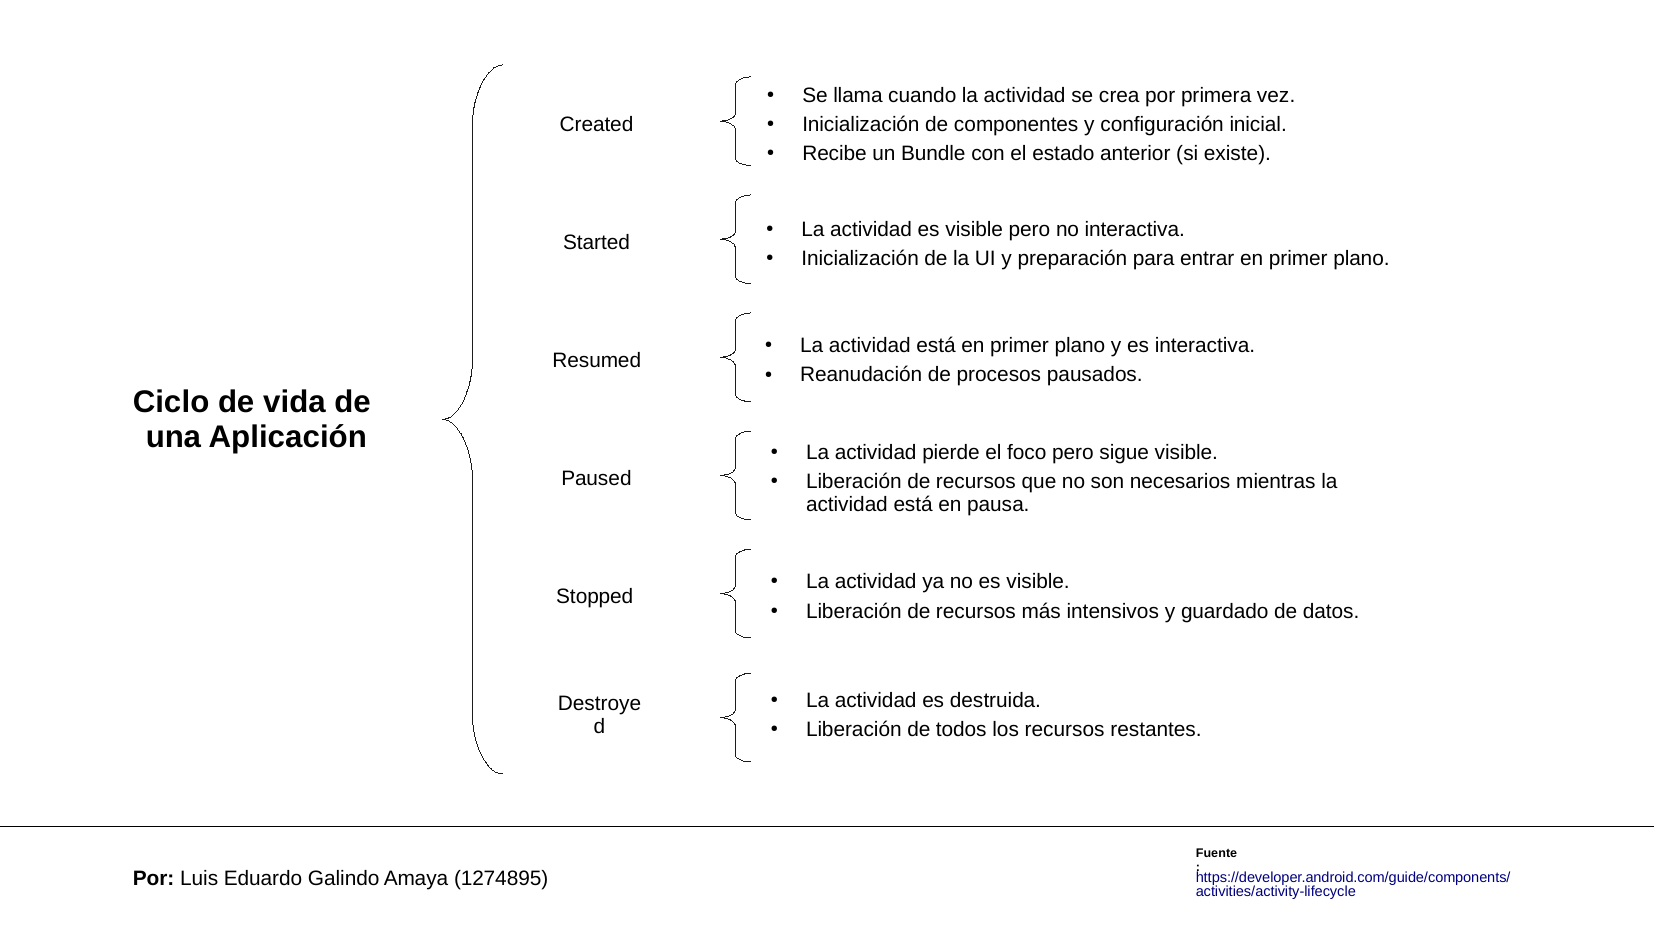

Created
Se llama cuando la actividad se crea por primera vez.
Inicialización de componentes y configuración inicial.
Recibe un Bundle con el estado anterior (si existe).
Started
La actividad es visible pero no interactiva.
Inicialización de la UI y preparación para entrar en primer plano.
Resumed
La actividad está en primer plano y es interactiva.
Reanudación de procesos pausados.
Ciclo de vida de
una Aplicación
Paused
La actividad pierde el foco pero sigue visible.
Liberación de recursos que no son necesarios mientras la actividad está en pausa.
Stopped
La actividad ya no es visible.
Liberación de recursos más intensivos y guardado de datos.
Destroyed
La actividad es destruida.
Liberación de todos los recursos restantes.
Por: Luis Eduardo Galindo Amaya (1274895)
Fuente:
https://developer.android.com/guide/components/activities/activity-lifecycle